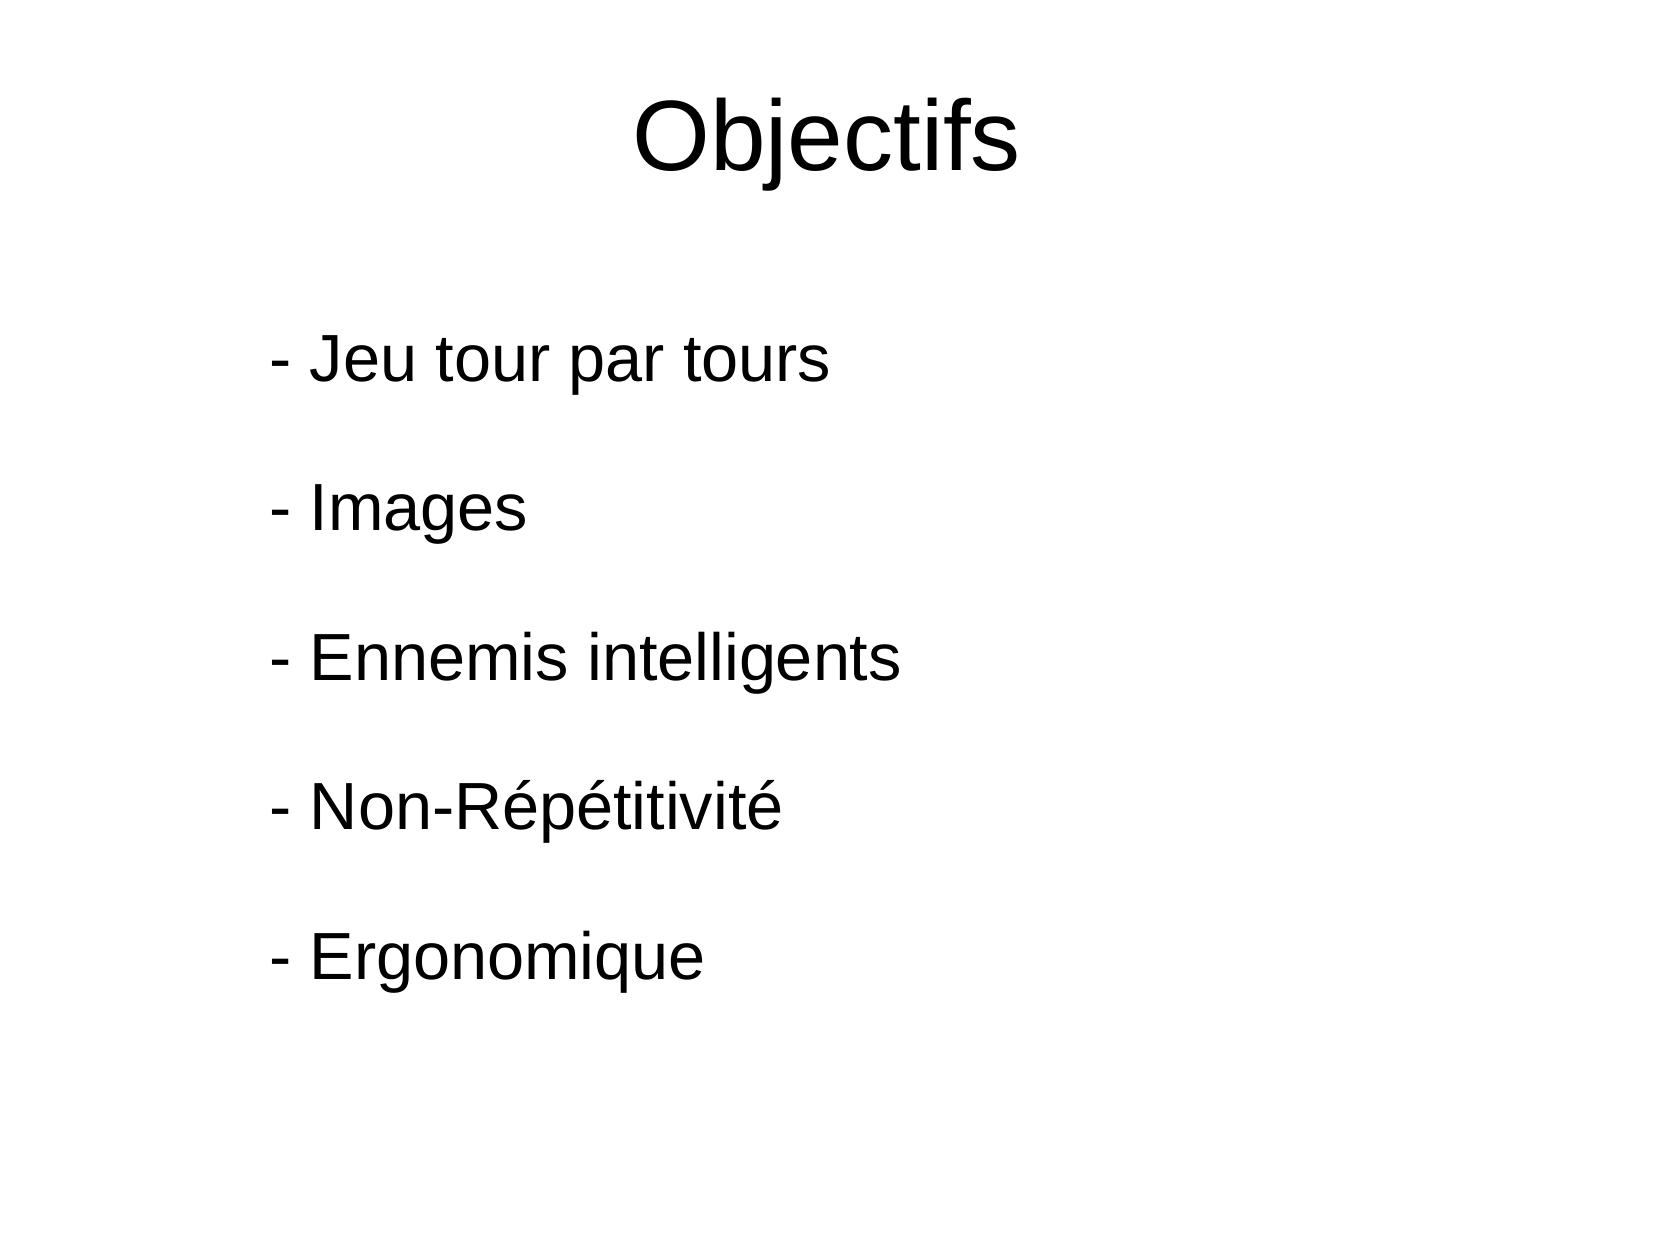

Objectifs
 - Jeu tour par tours
 - Images
 - Ennemis intelligents
 - Non-Répétitivité
 - Ergonomique